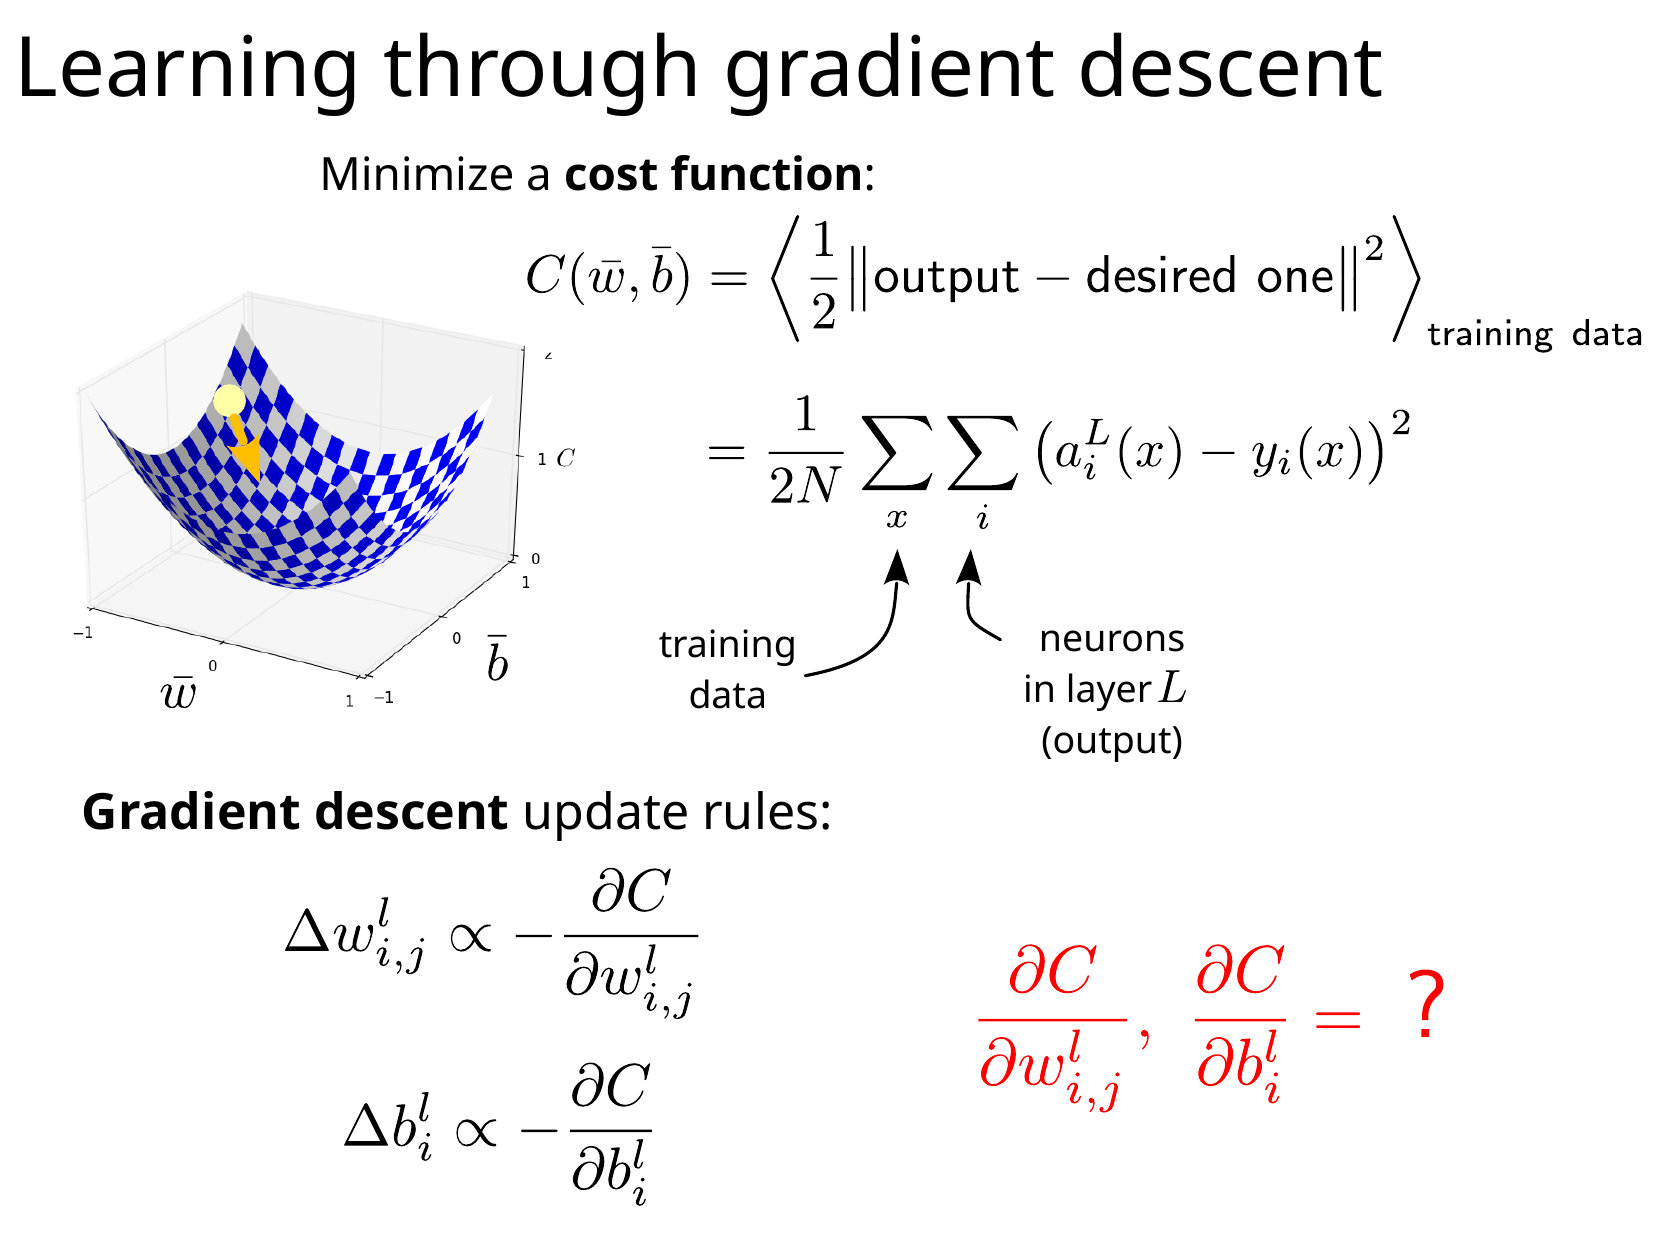

Learning through gradient descent
Minimize a cost function:
Gradient descent update rules:
training
data
neurons
in layer
(output)